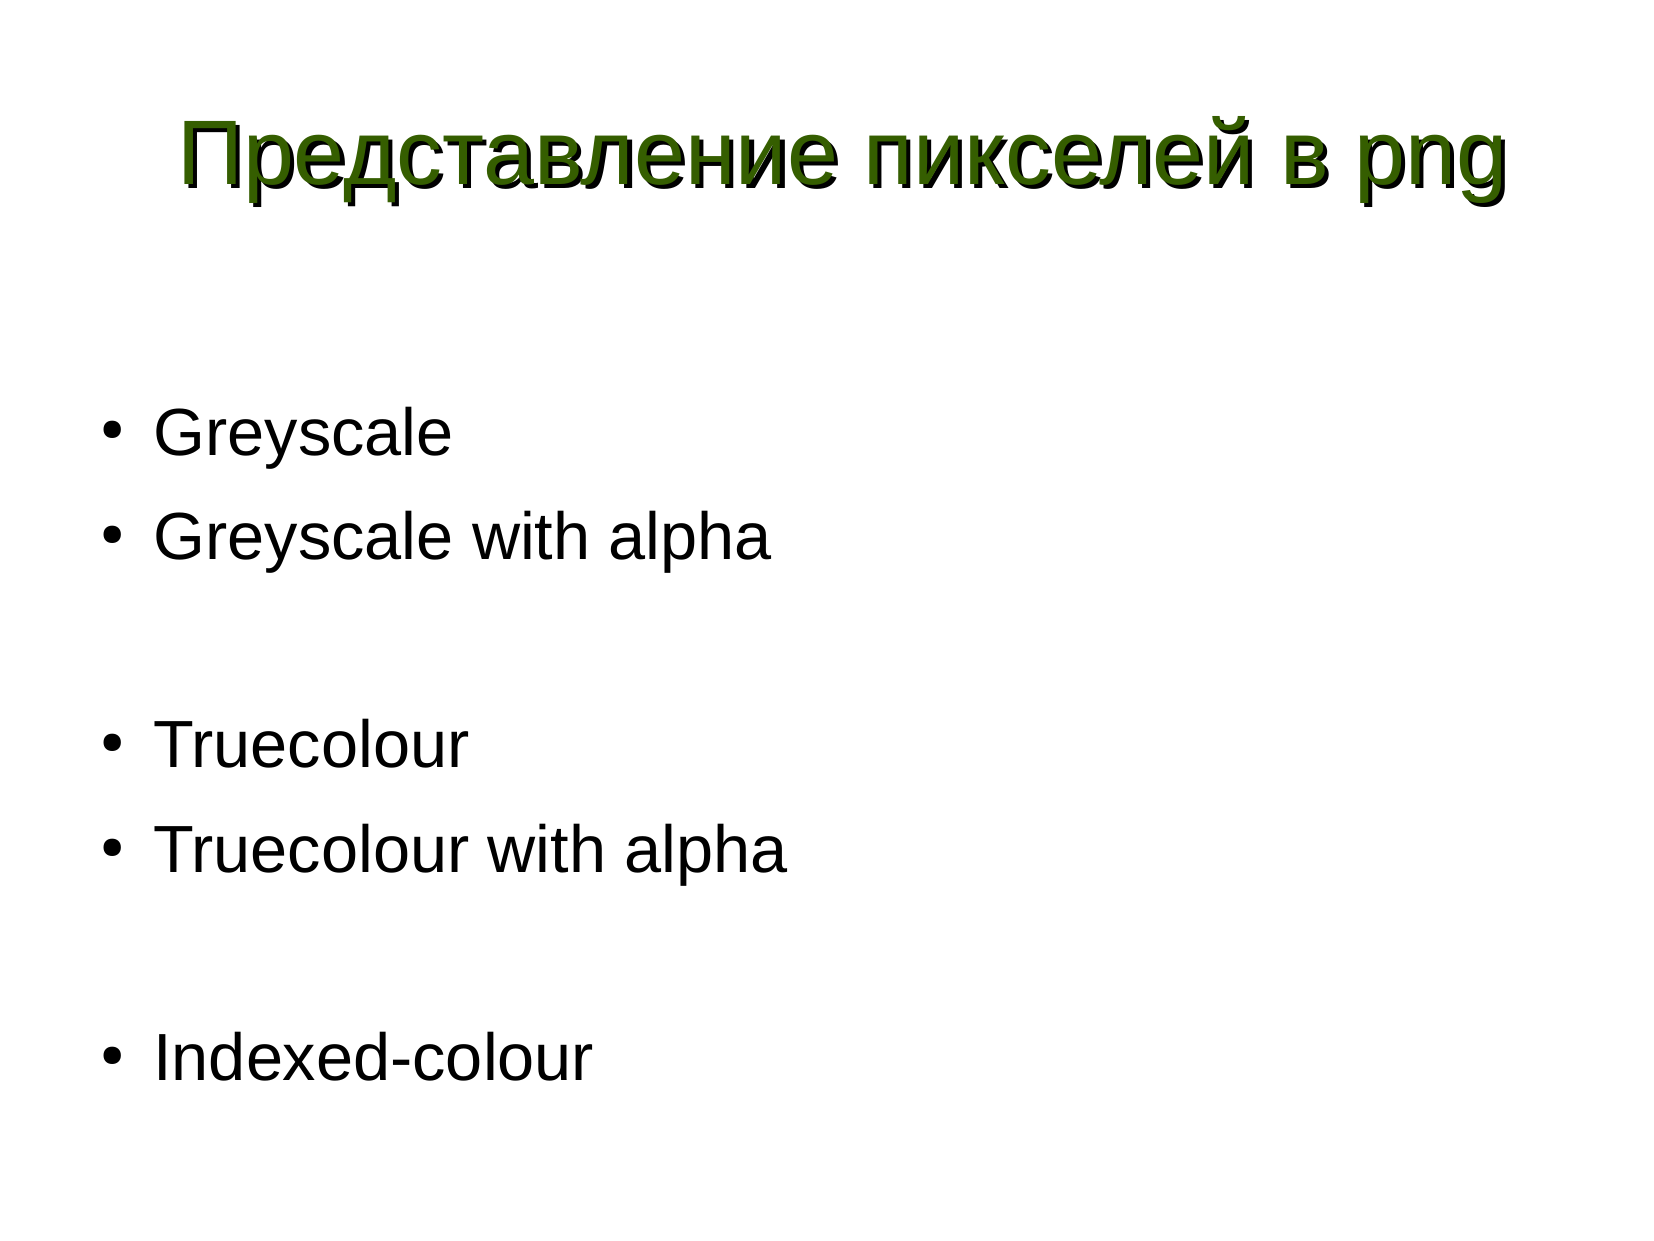

# Представление пикселей в png
Greyscale
Greyscale with alpha
Truecolour
Truecolour with alpha
Indexed-colour